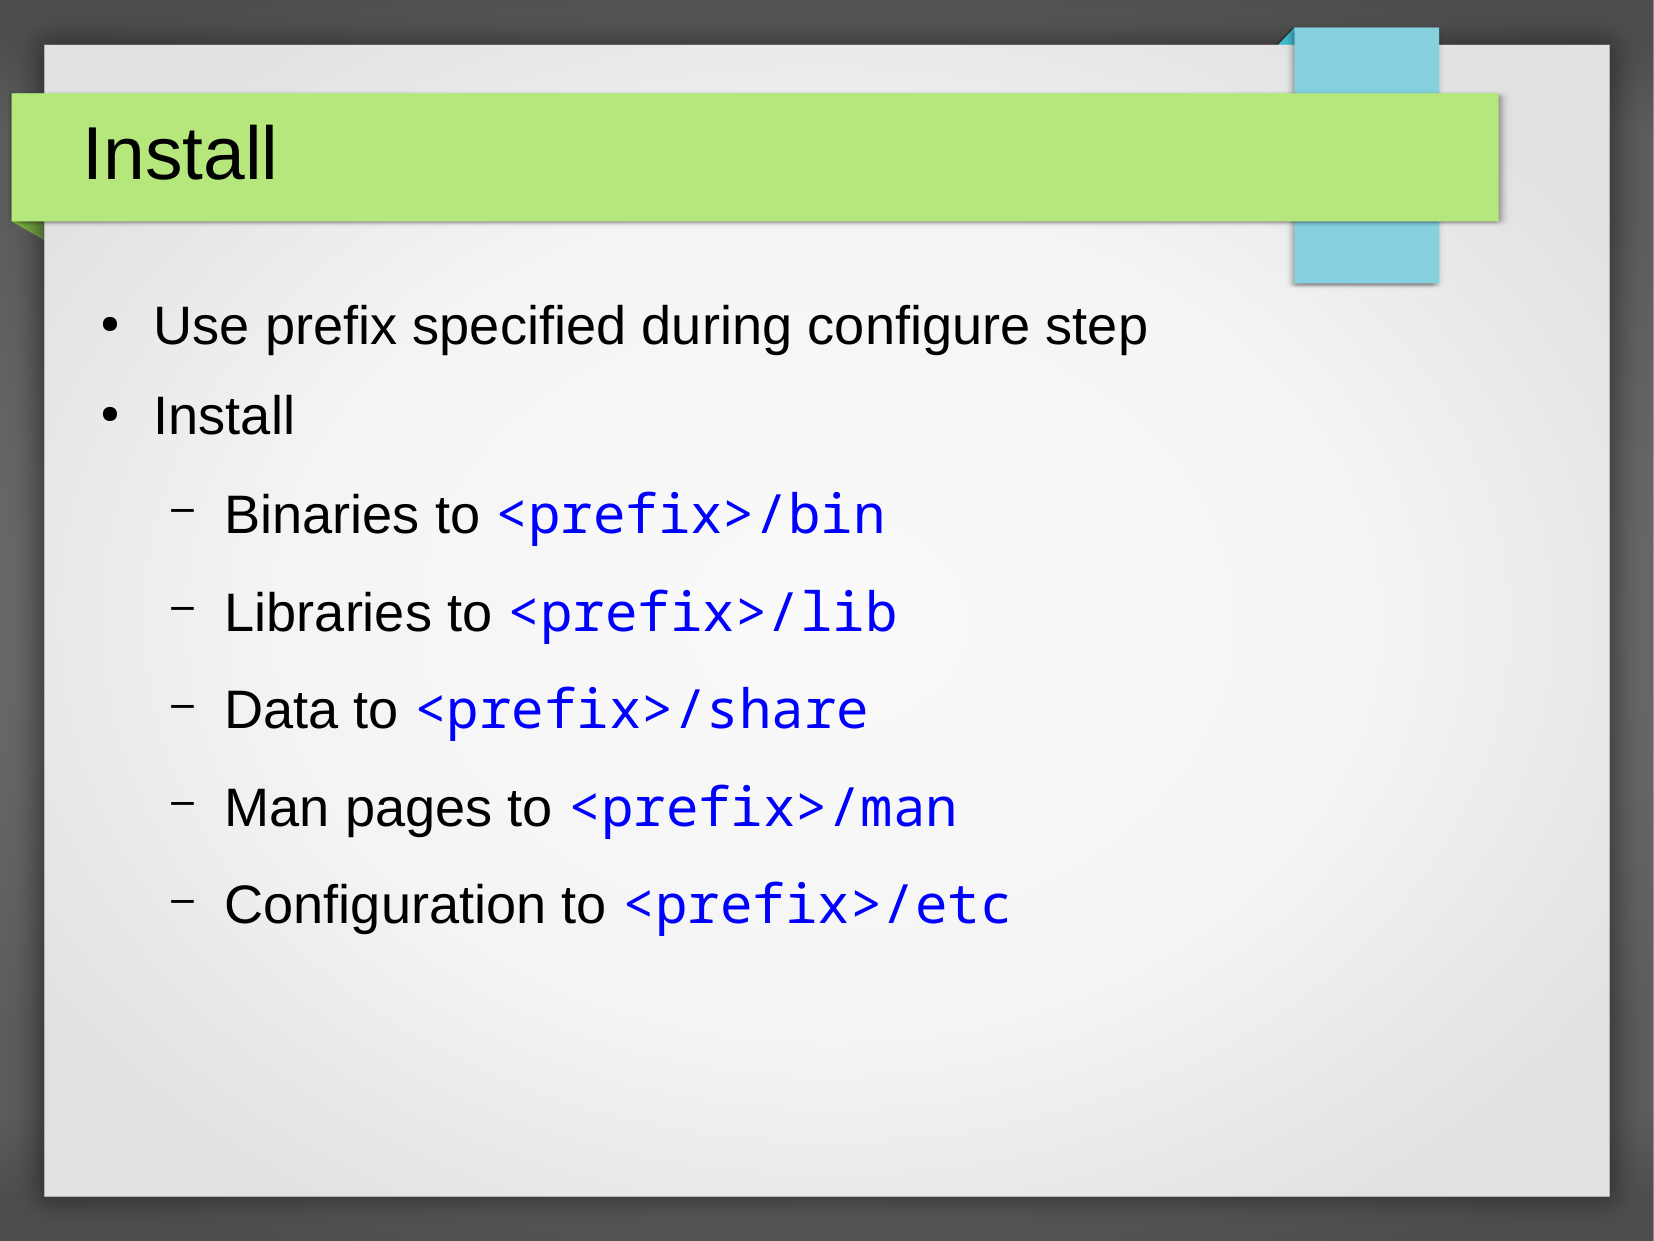

# Install
Use prefix specified during configure step
Install
Binaries to <prefix>/bin
Libraries to <prefix>/lib
Data to <prefix>/share
Man pages to <prefix>/man
Configuration to <prefix>/etc